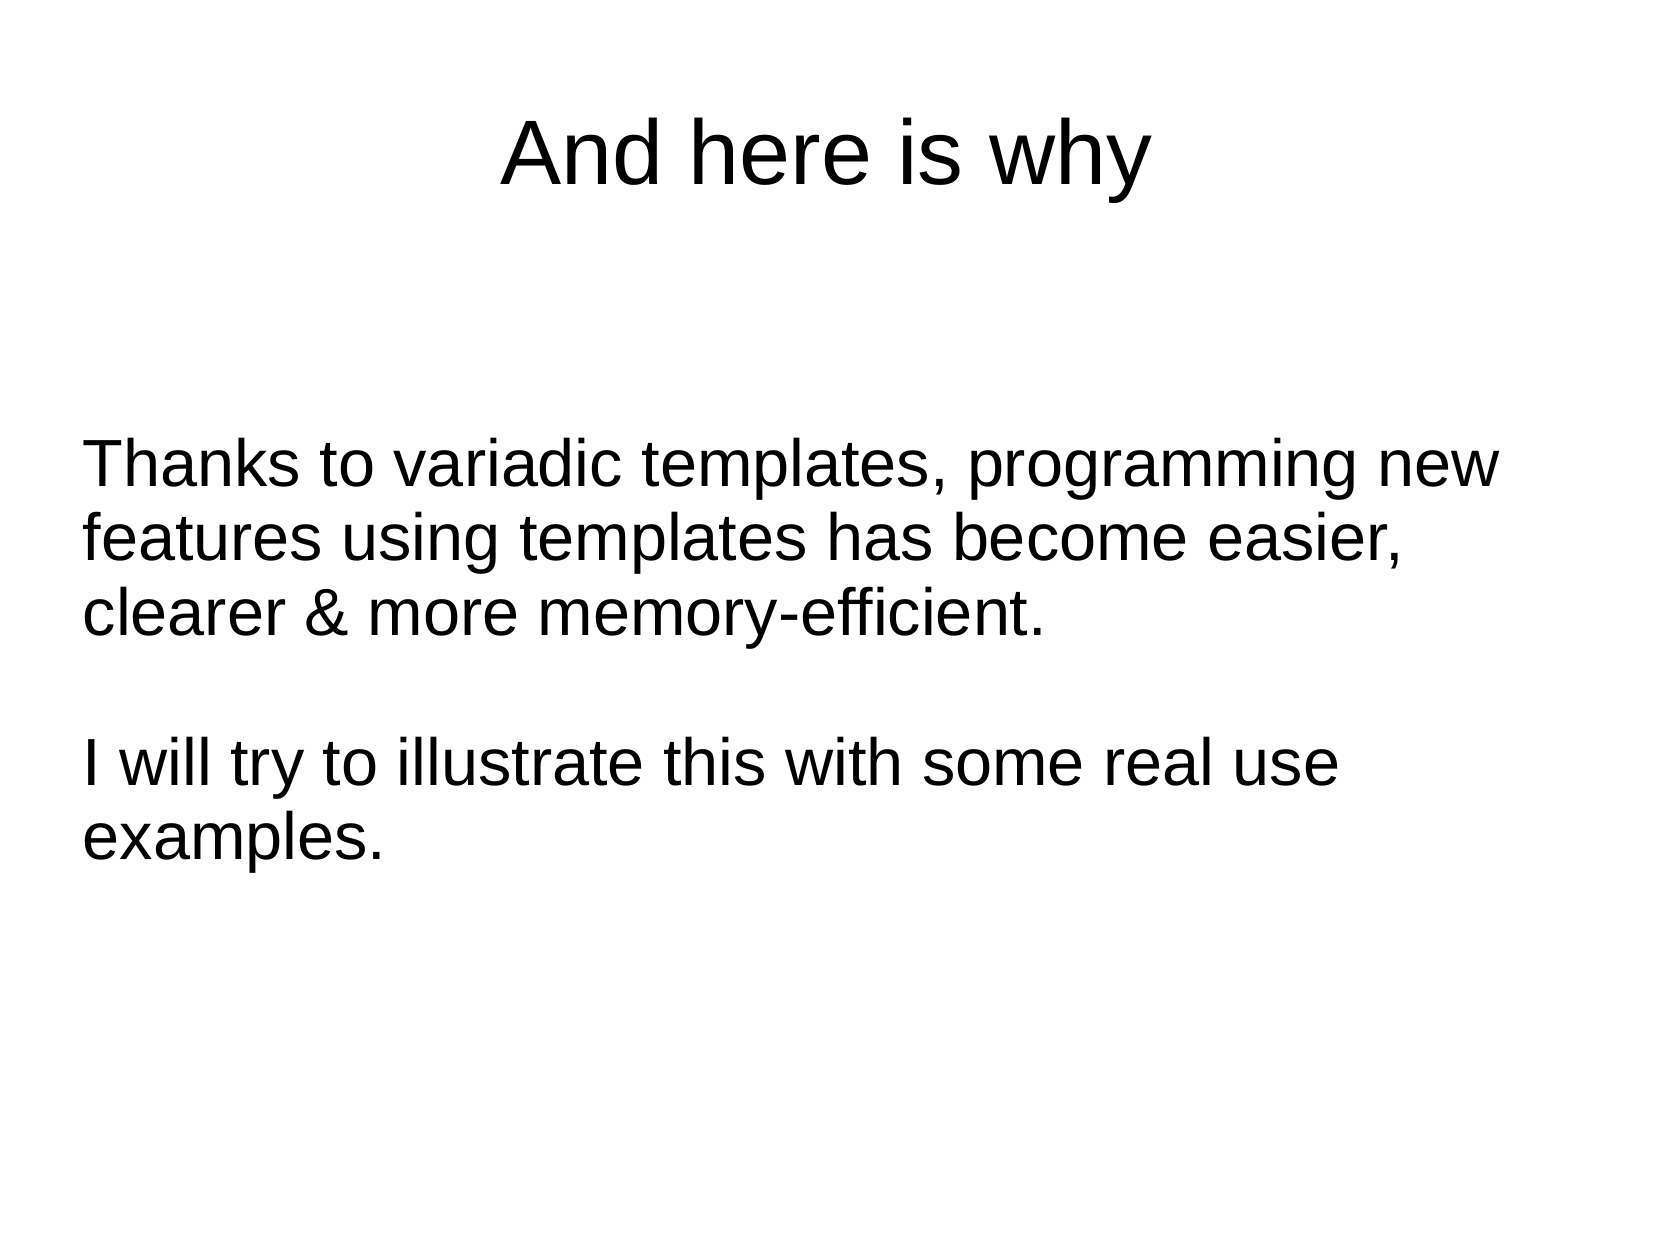

# And here is why
Thanks to variadic templates, programming new features using templates has become easier, clearer & more memory-efficient.
I will try to illustrate this with some real use examples.